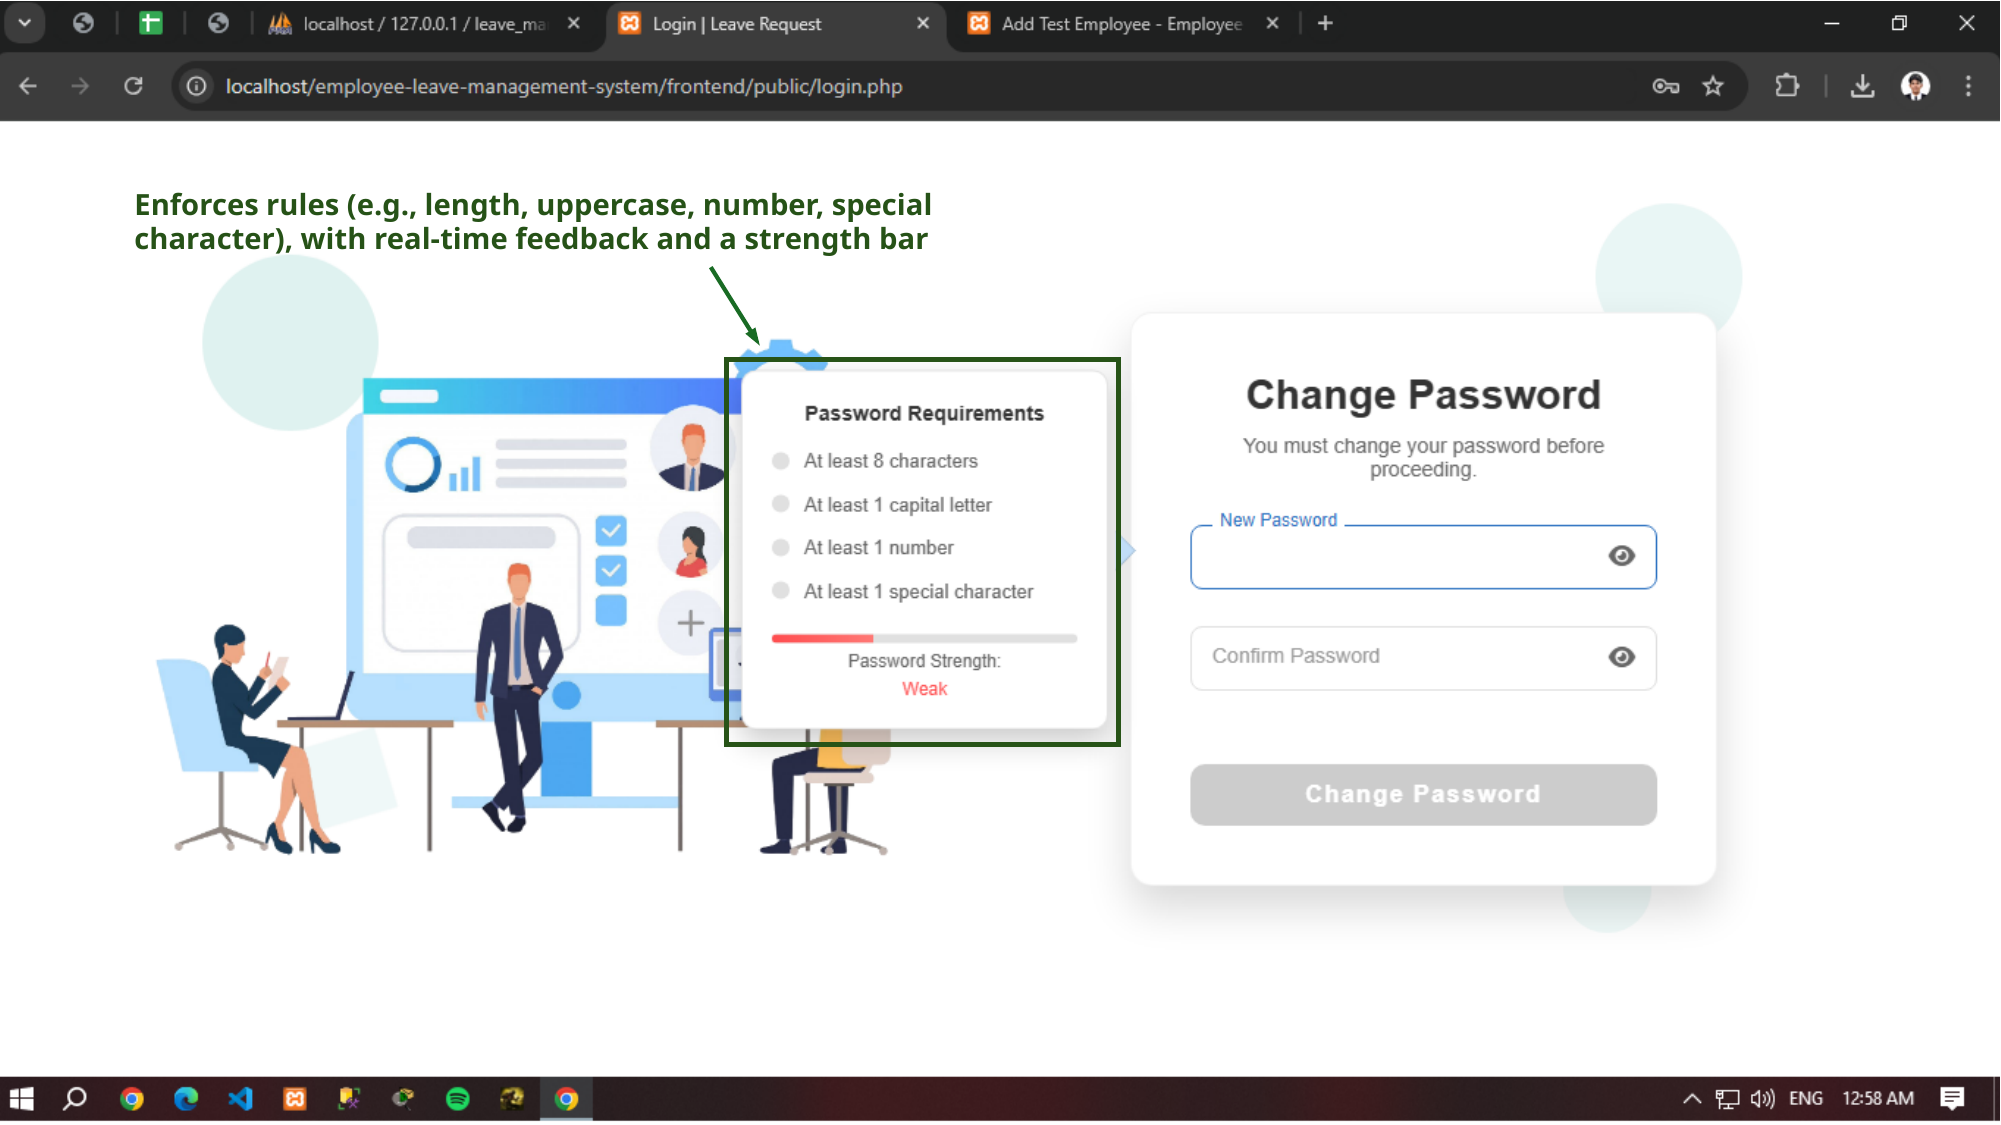

Enforces rules (e.g., length, uppercase, number, special character), with real-time feedback and a strength bar